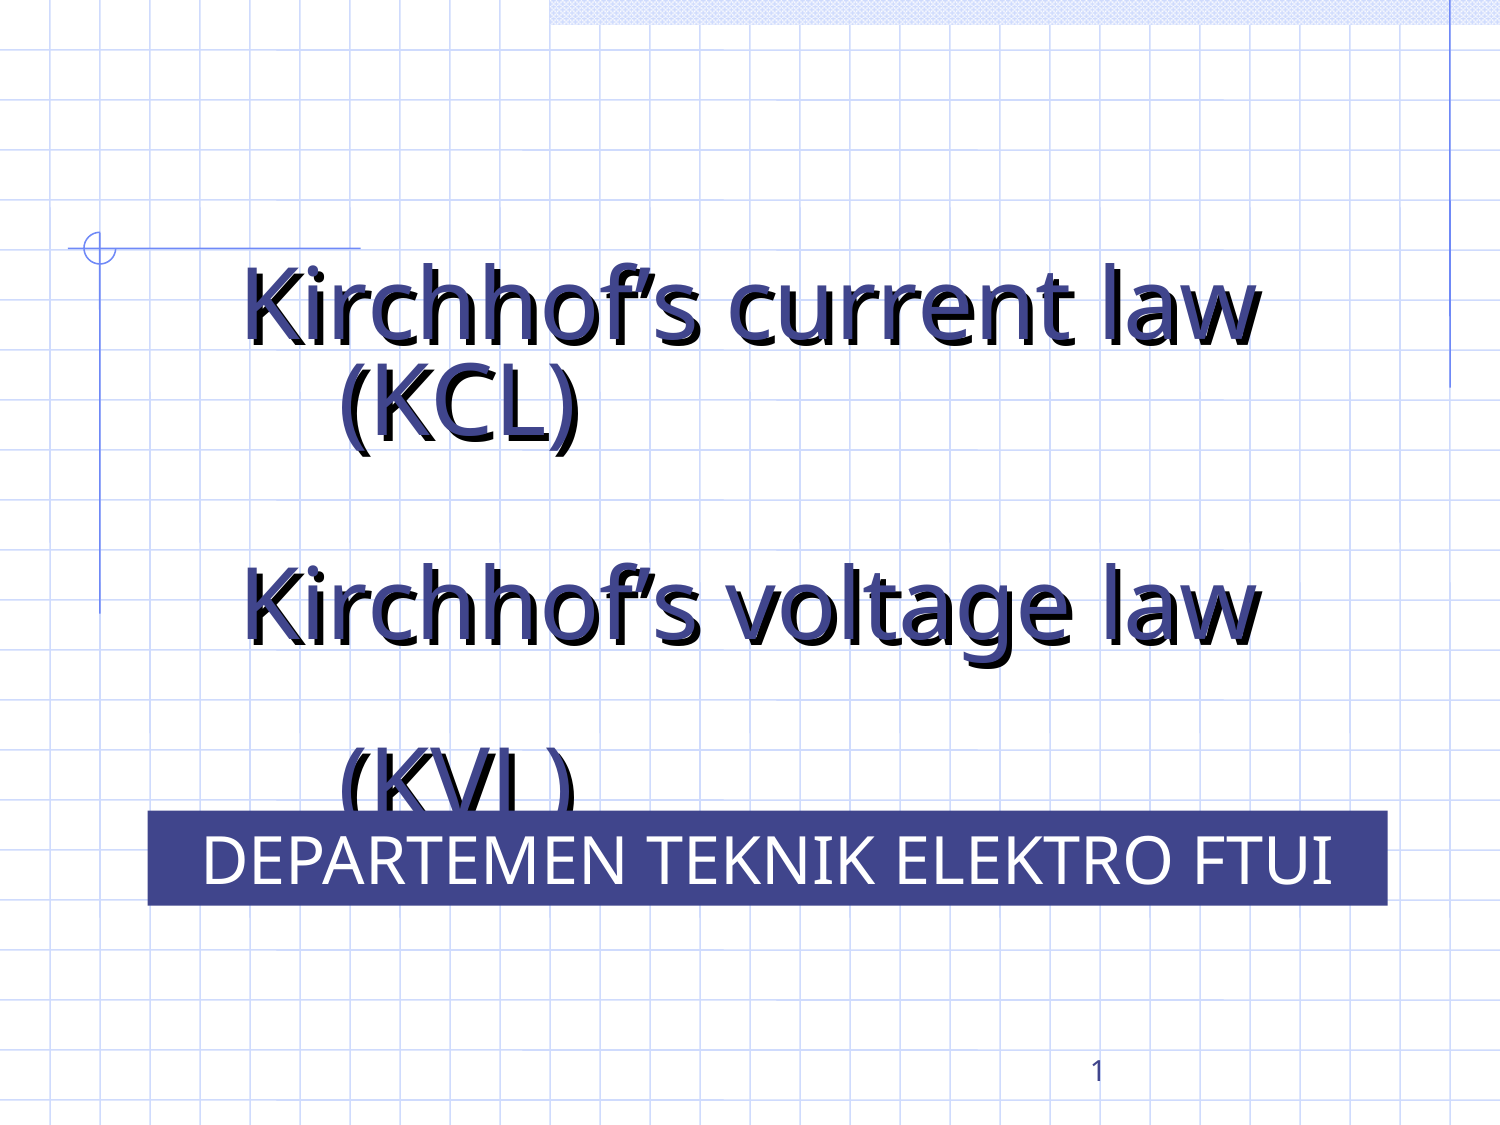

# Kirchhof’s current law (KCL)
Kirchhof’s voltage law (KVL)
DEPARTEMEN TEKNIK ELEKTRO FTUI